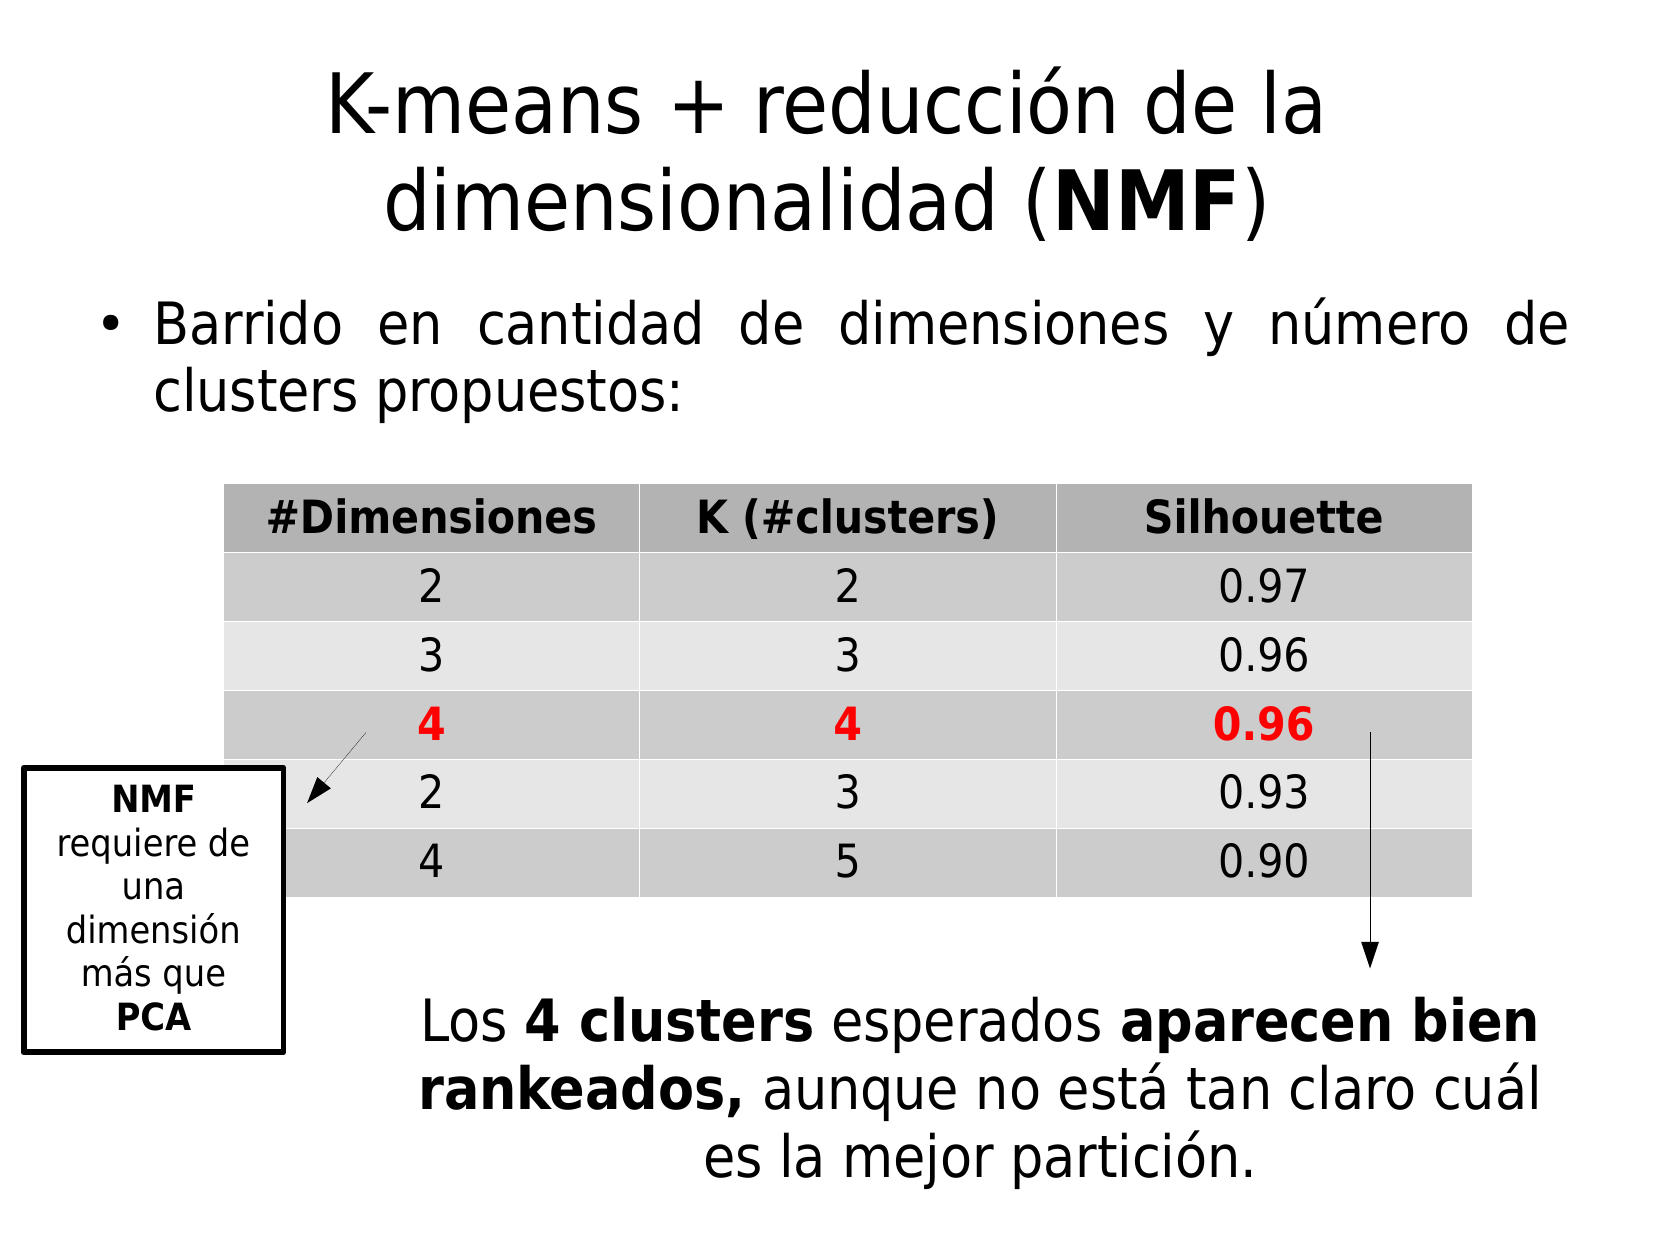

K-means + reducción de la dimensionalidad (NMF)
# Barrido en cantidad de dimensiones y número de clusters propuestos:
| #Dimensiones | K (#clusters) | Silhouette |
| --- | --- | --- |
| 2 | 2 | 0.97 |
| 3 | 3 | 0.96 |
| 4 | 4 | 0.96 |
| 2 | 3 | 0.93 |
| 4 | 5 | 0.90 |
NMF requiere de una dimensión más que PCA
Los 4 clusters esperados aparecen bien rankeados, aunque no está tan claro cuál es la mejor partición.